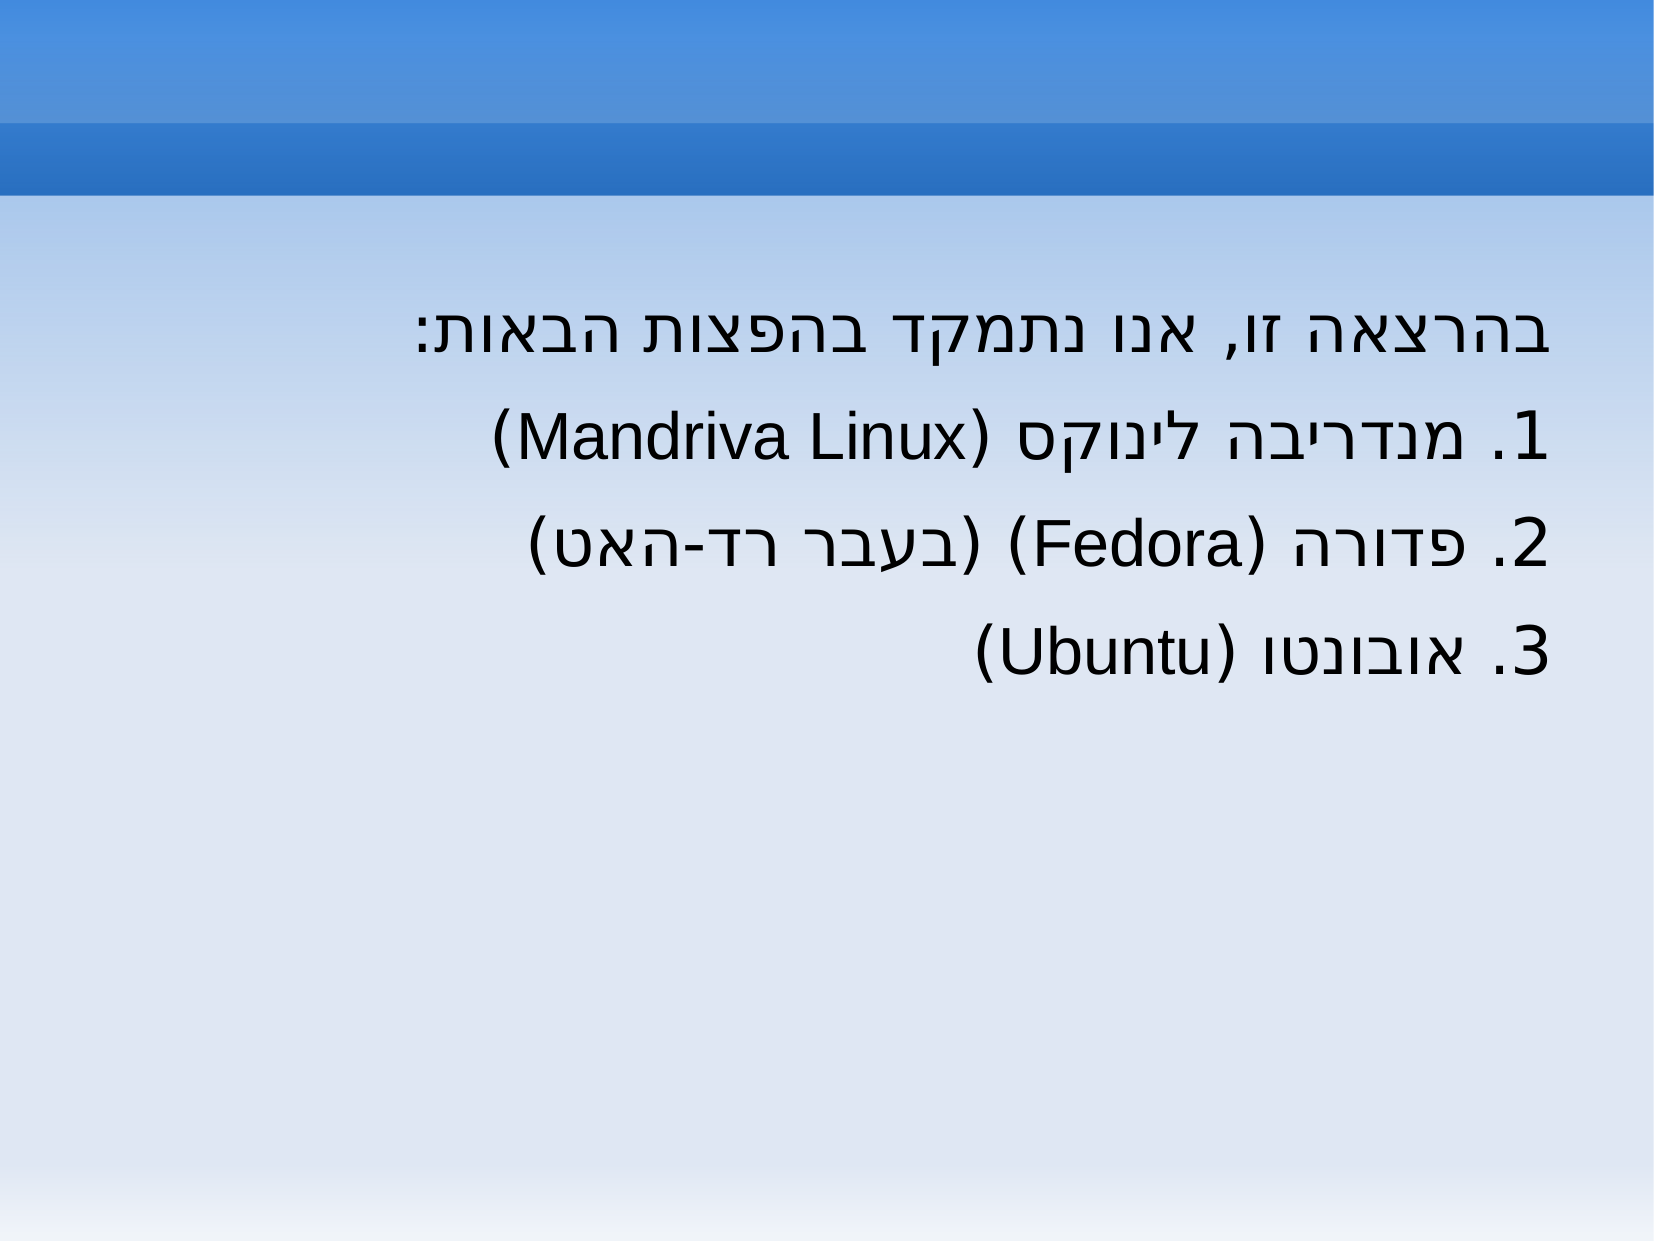

#
בהרצאה זו, אנו נתמקד בהפצות הבאות:
1. מנדריבה לינוקס (Mandriva Linux)
2. פדורה (Fedora) (בעבר רד-האט)
3. אובונטו (Ubuntu)